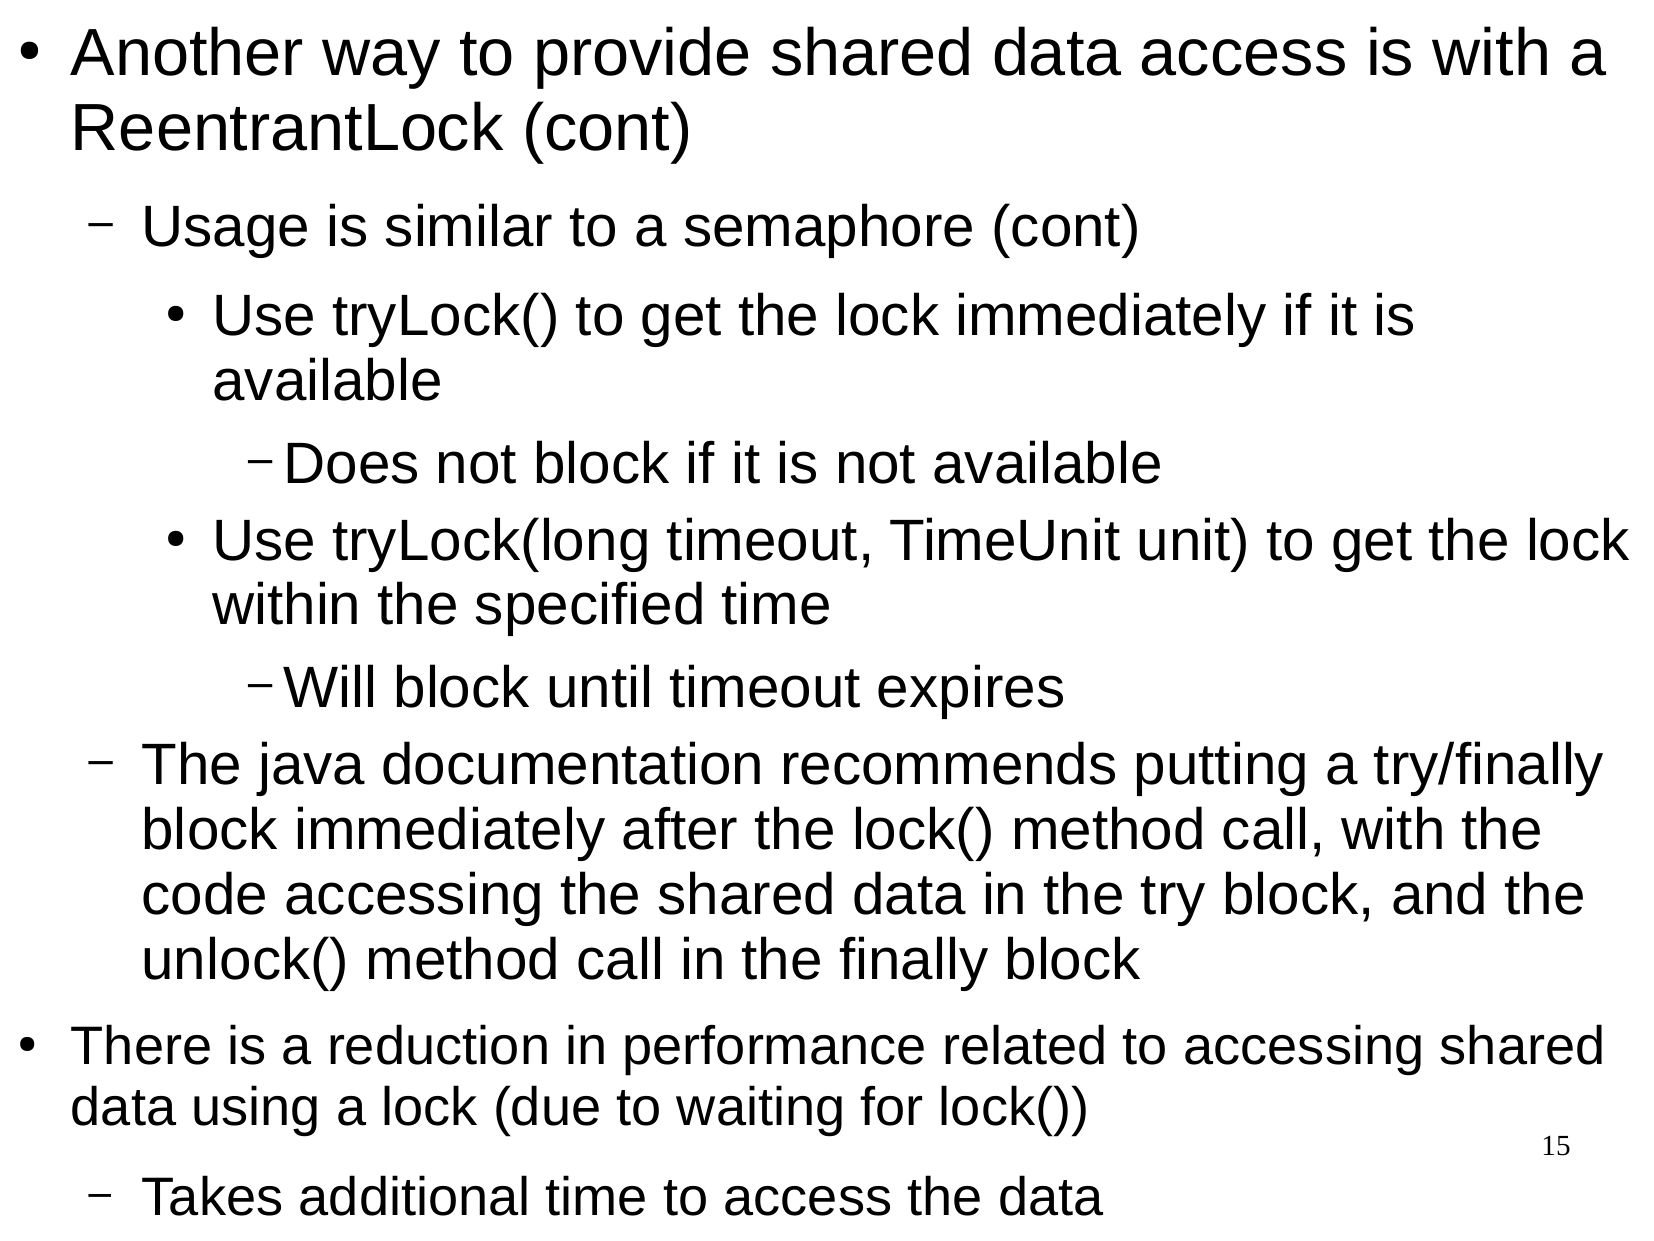

# Another way to provide shared data access is with a ReentrantLock (cont)
Usage is similar to a semaphore (cont)
Use tryLock() to get the lock immediately if it is available
Does not block if it is not available
Use tryLock(long timeout, TimeUnit unit) to get the lock within the specified time
Will block until timeout expires
The java documentation recommends putting a try/finally block immediately after the lock() method call, with the code accessing the shared data in the try block, and the unlock() method call in the finally block
There is a reduction in performance related to accessing shared data using a lock (due to waiting for lock())
Takes additional time to access the data
15